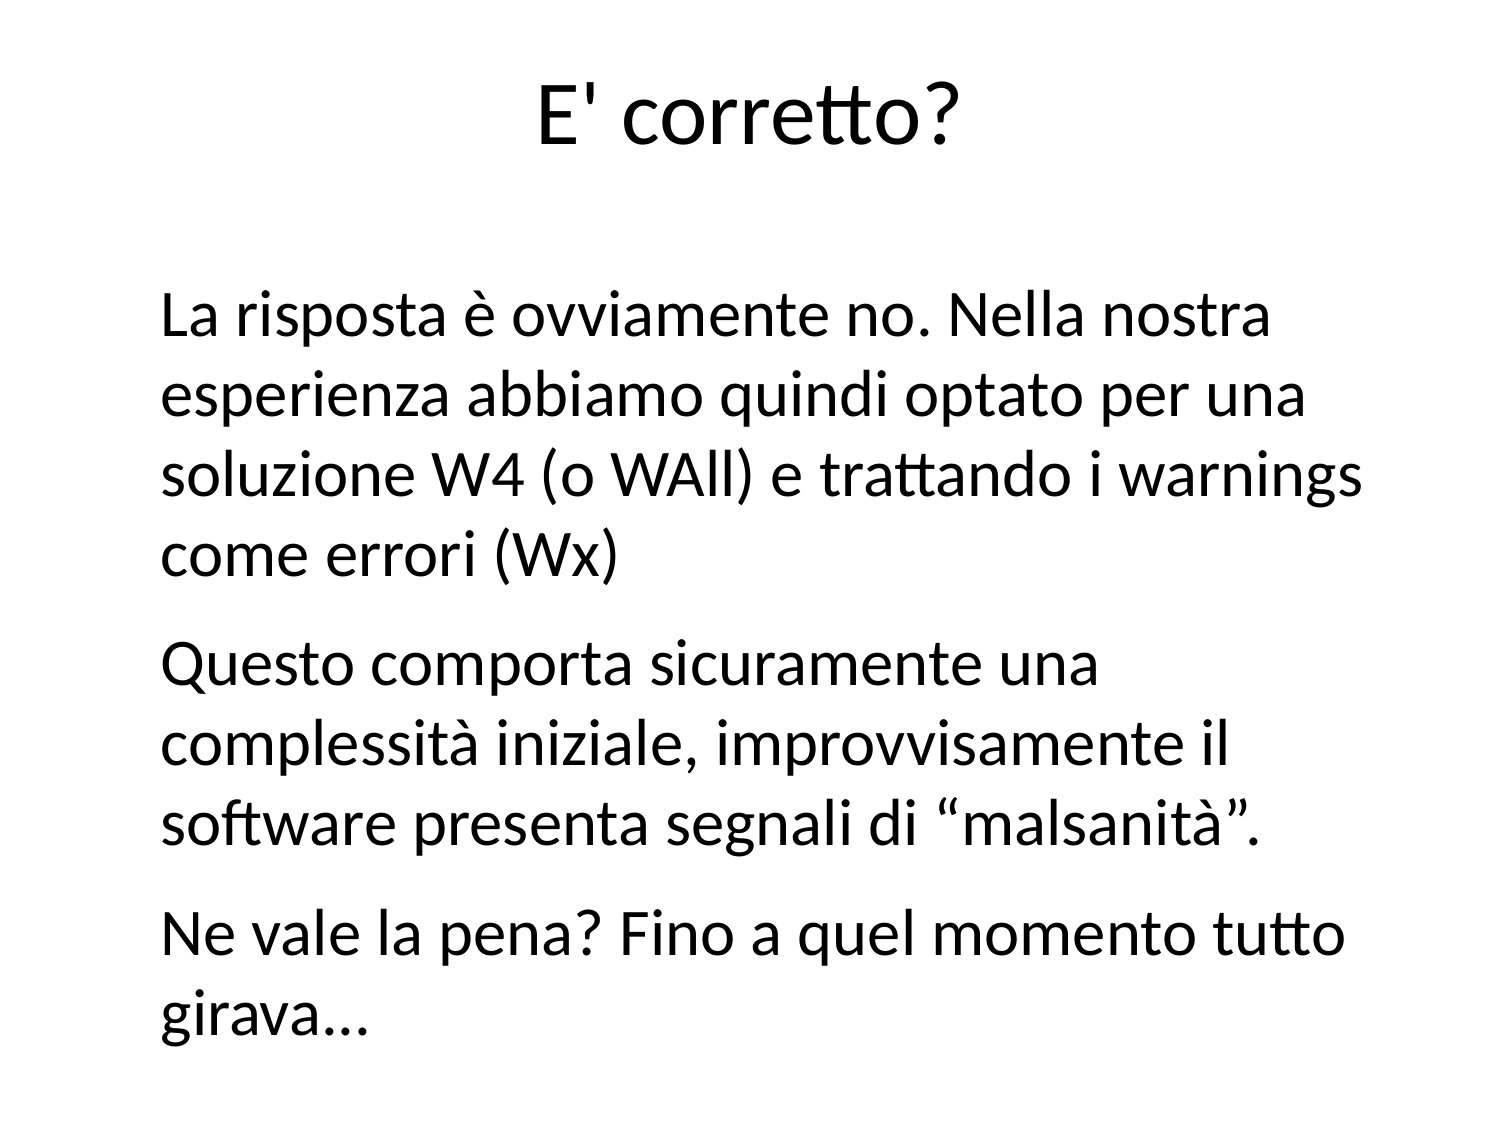

# E' corretto?
La risposta è ovviamente no. Nella nostra esperienza abbiamo quindi optato per una soluzione W4 (o WAll) e trattando i warnings come errori (Wx)
Questo comporta sicuramente una complessità iniziale, improvvisamente il software presenta segnali di “malsanità”.
Ne vale la pena? Fino a quel momento tutto girava...